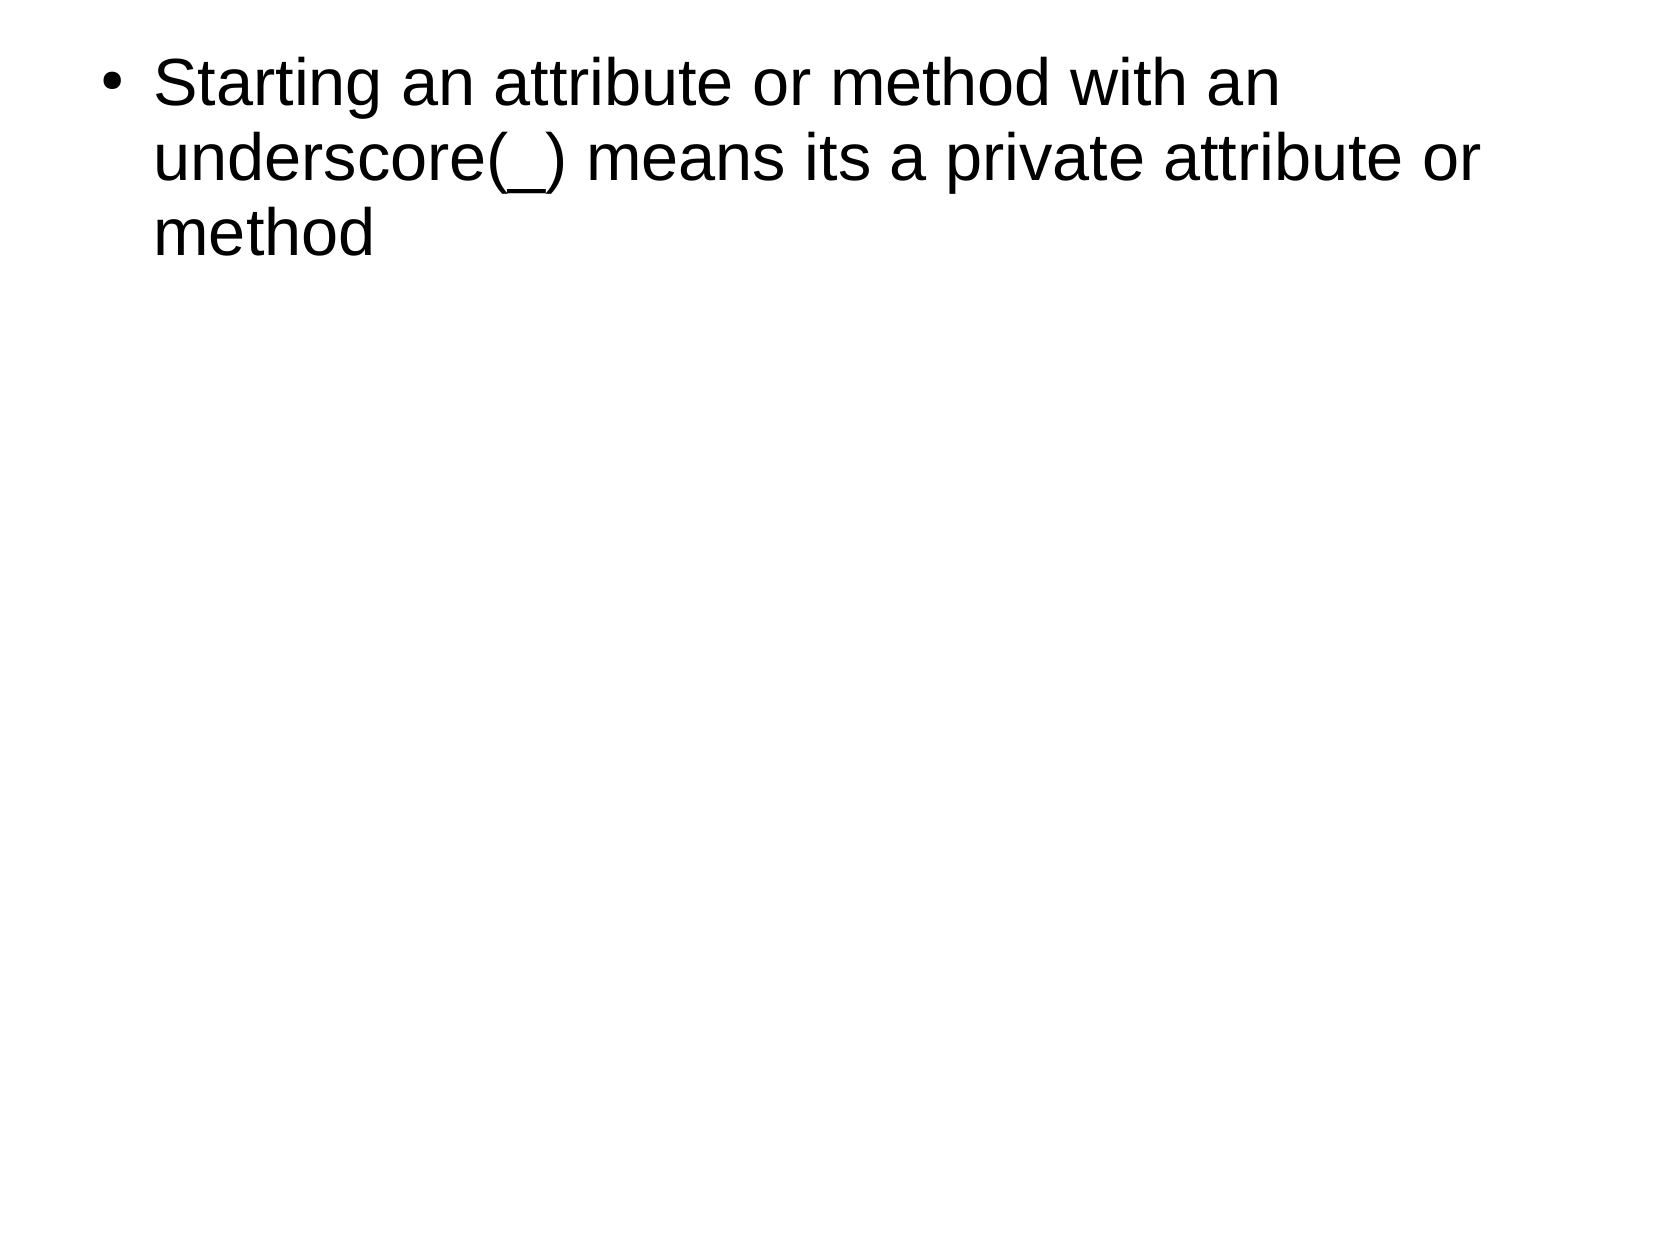

# Starting an attribute or method with an underscore(_) means its a private attribute or method